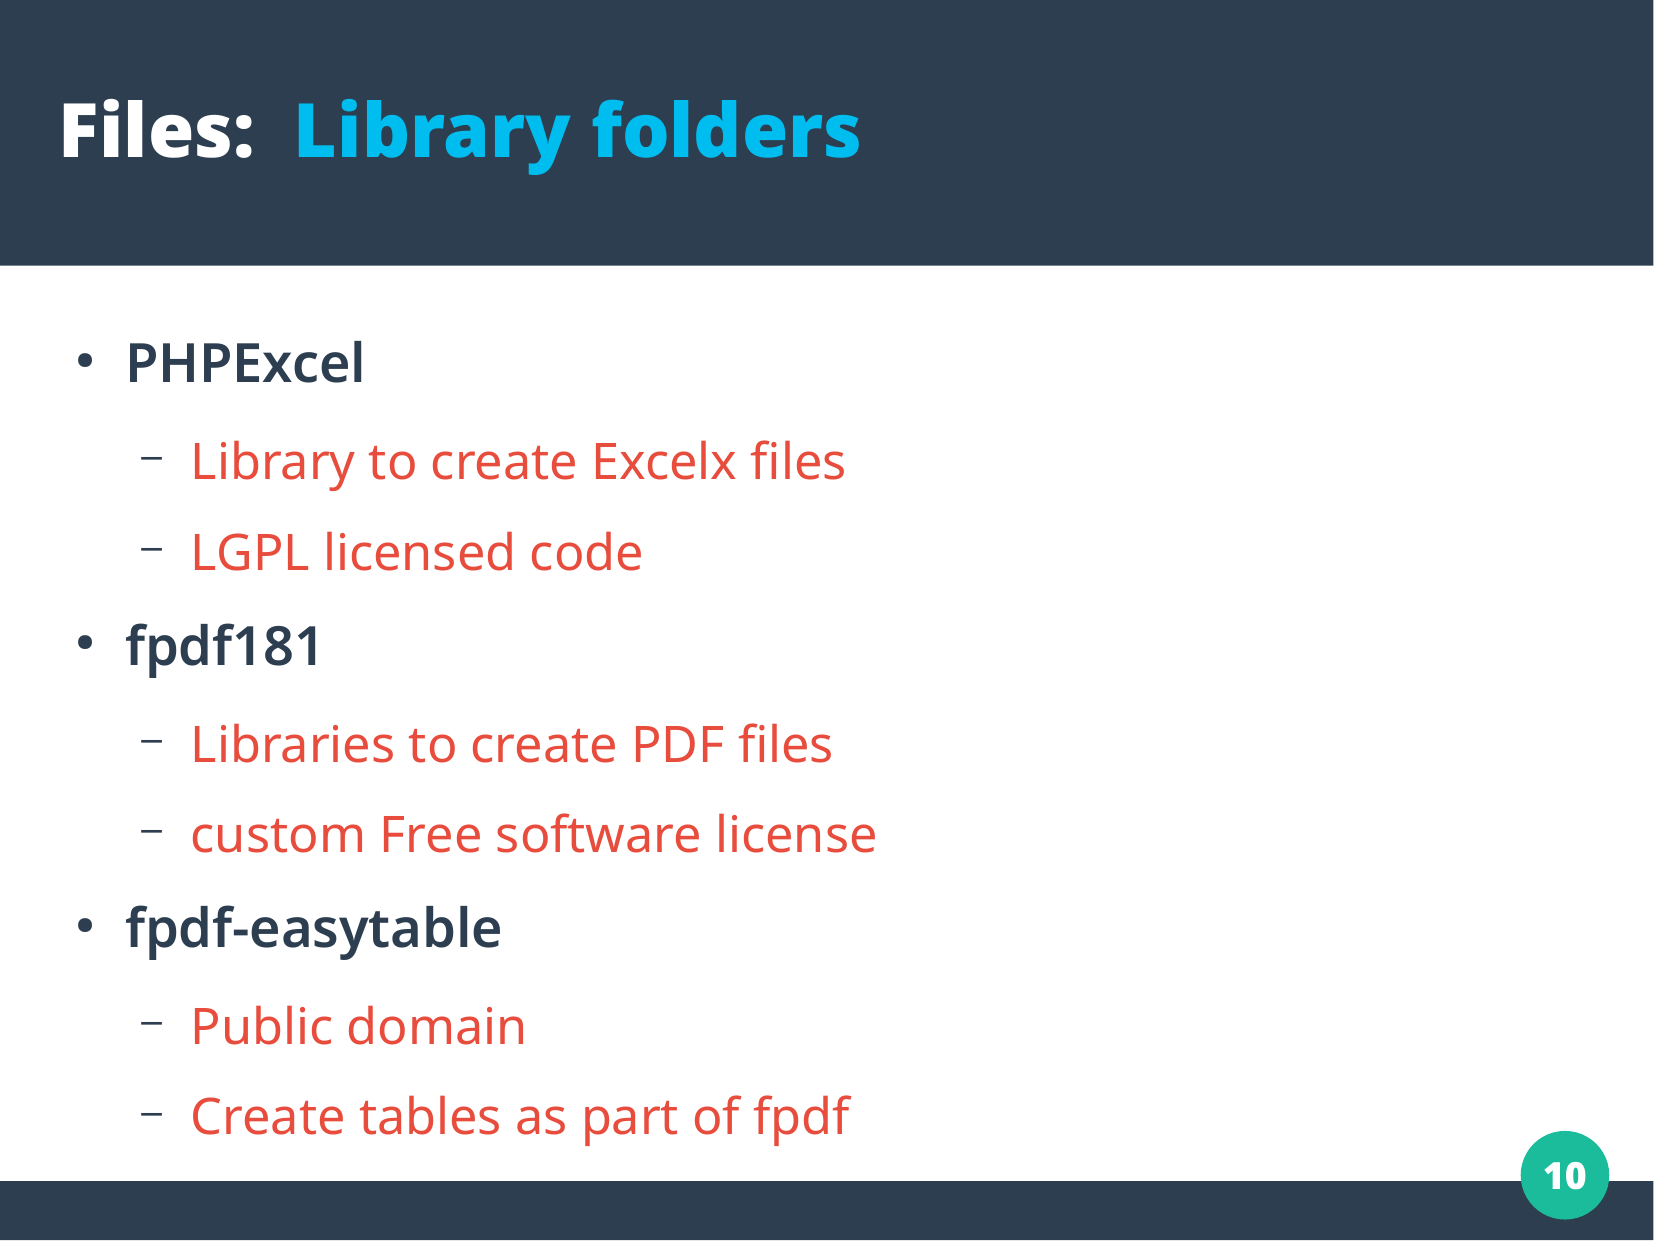

# Files: Library folders
PHPExcel
Library to create Excelx files
LGPL licensed code
fpdf181
Libraries to create PDF files
custom Free software license
fpdf-easytable
Public domain
Create tables as part of fpdf
10